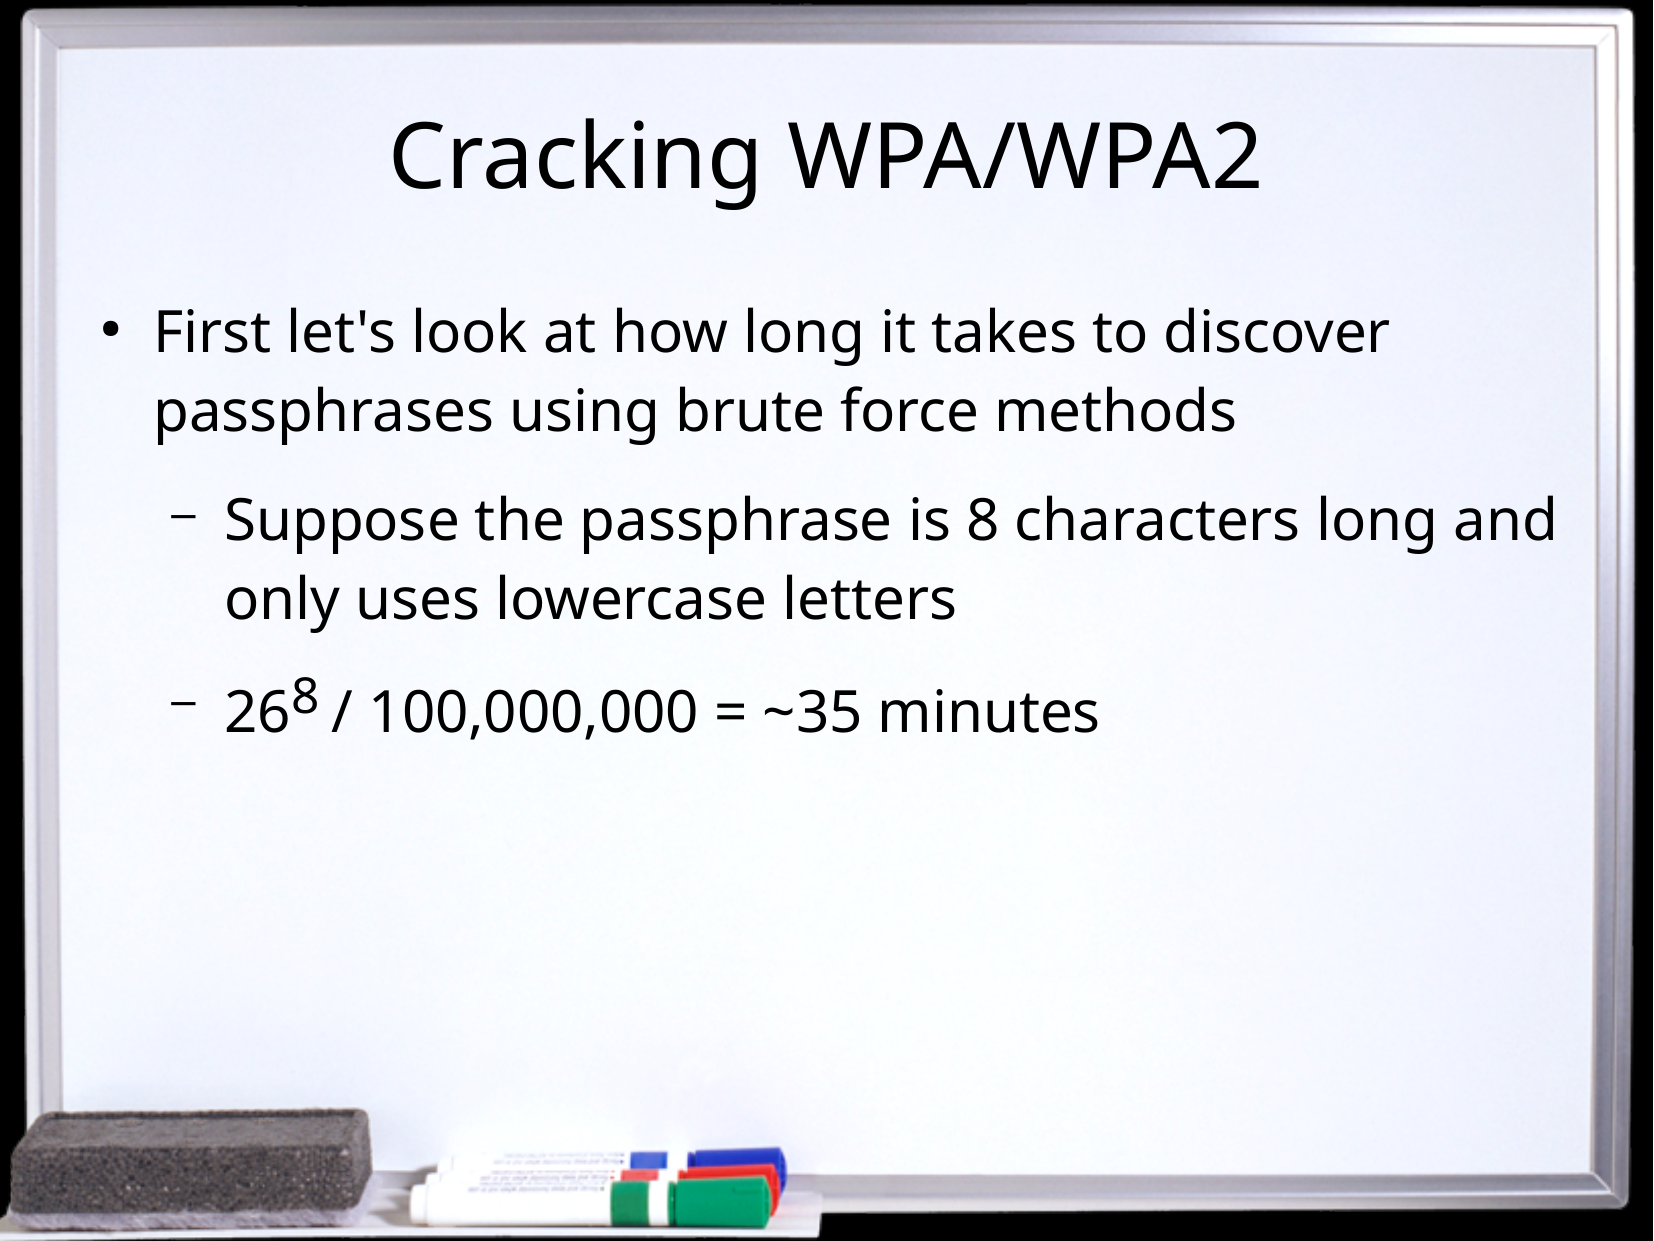

# Cracking WPA/WPA2
First let's look at how long it takes to discover passphrases using brute force methods
Suppose the passphrase is 8 characters long and only uses lowercase letters
268 / 100,000,000 = ~35 minutes